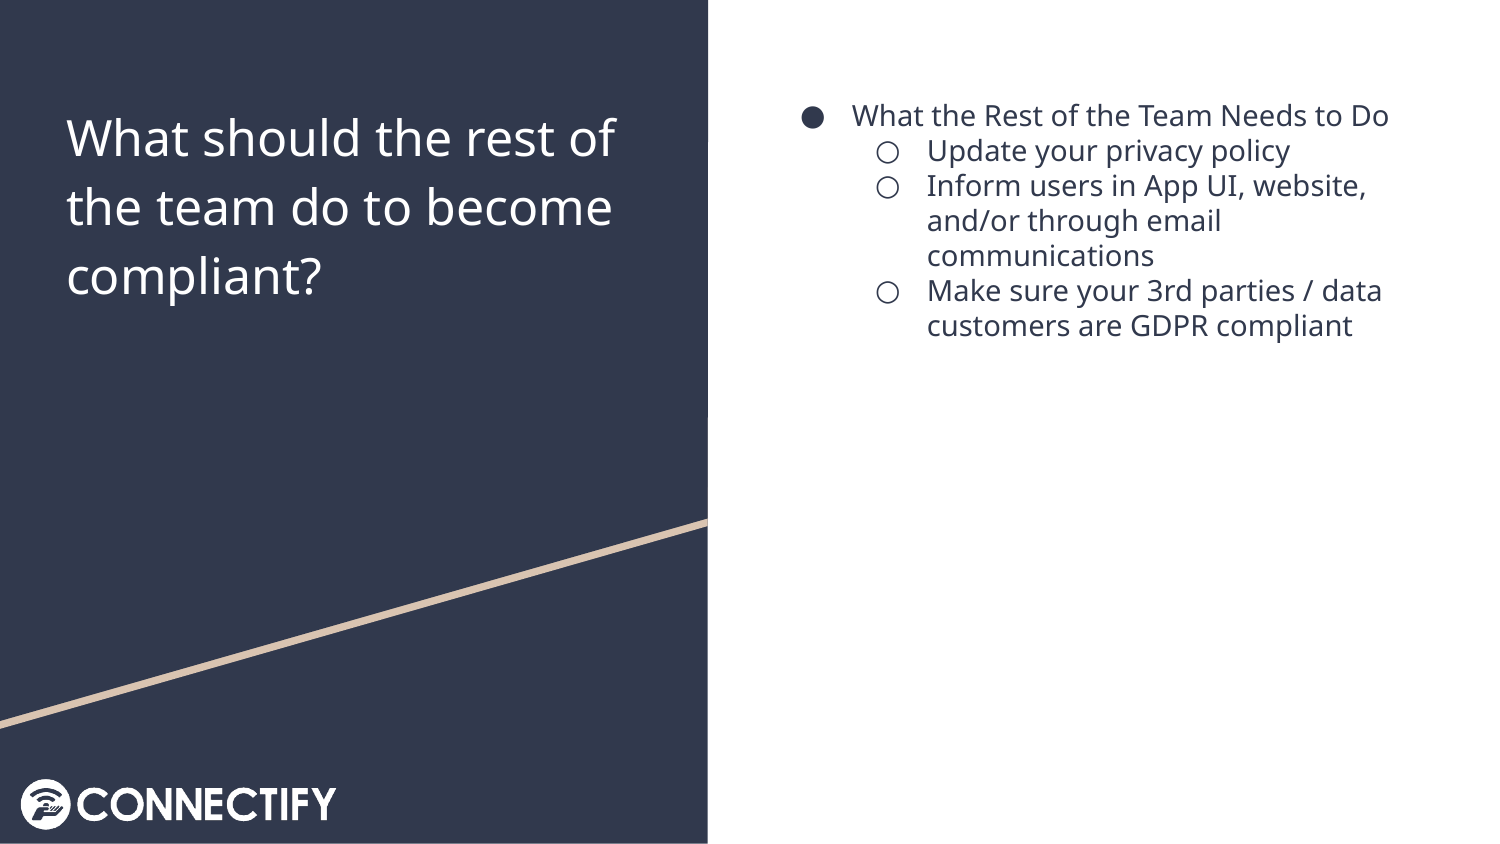

# What should the rest of the team do to become compliant?
What the Rest of the Team Needs to Do
Update your privacy policy
Inform users in App UI, website, and/or through email communications
Make sure your 3rd parties / data customers are GDPR compliant